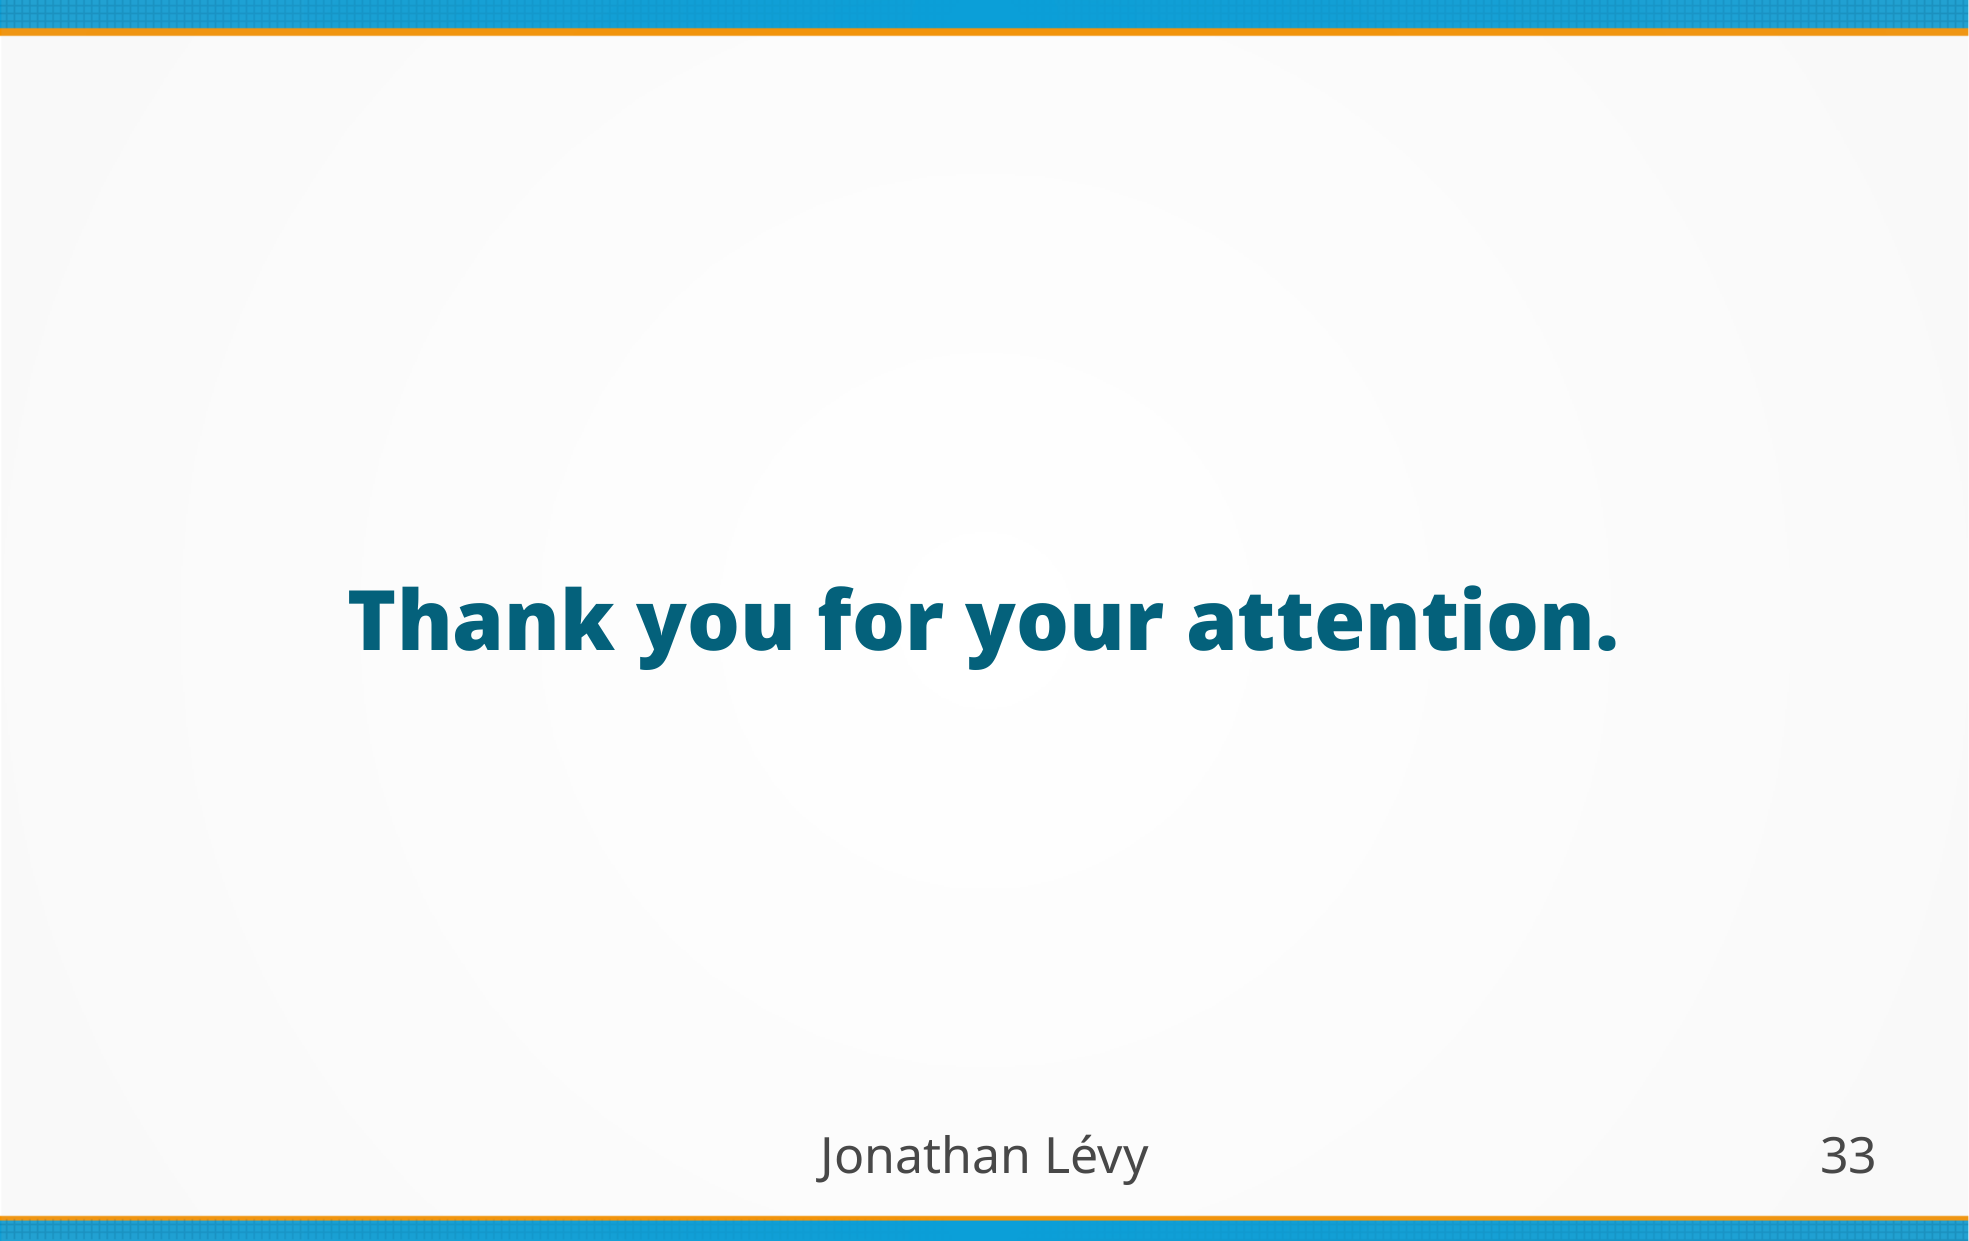

# Thank you for your attention.
Jonathan Lévy
33